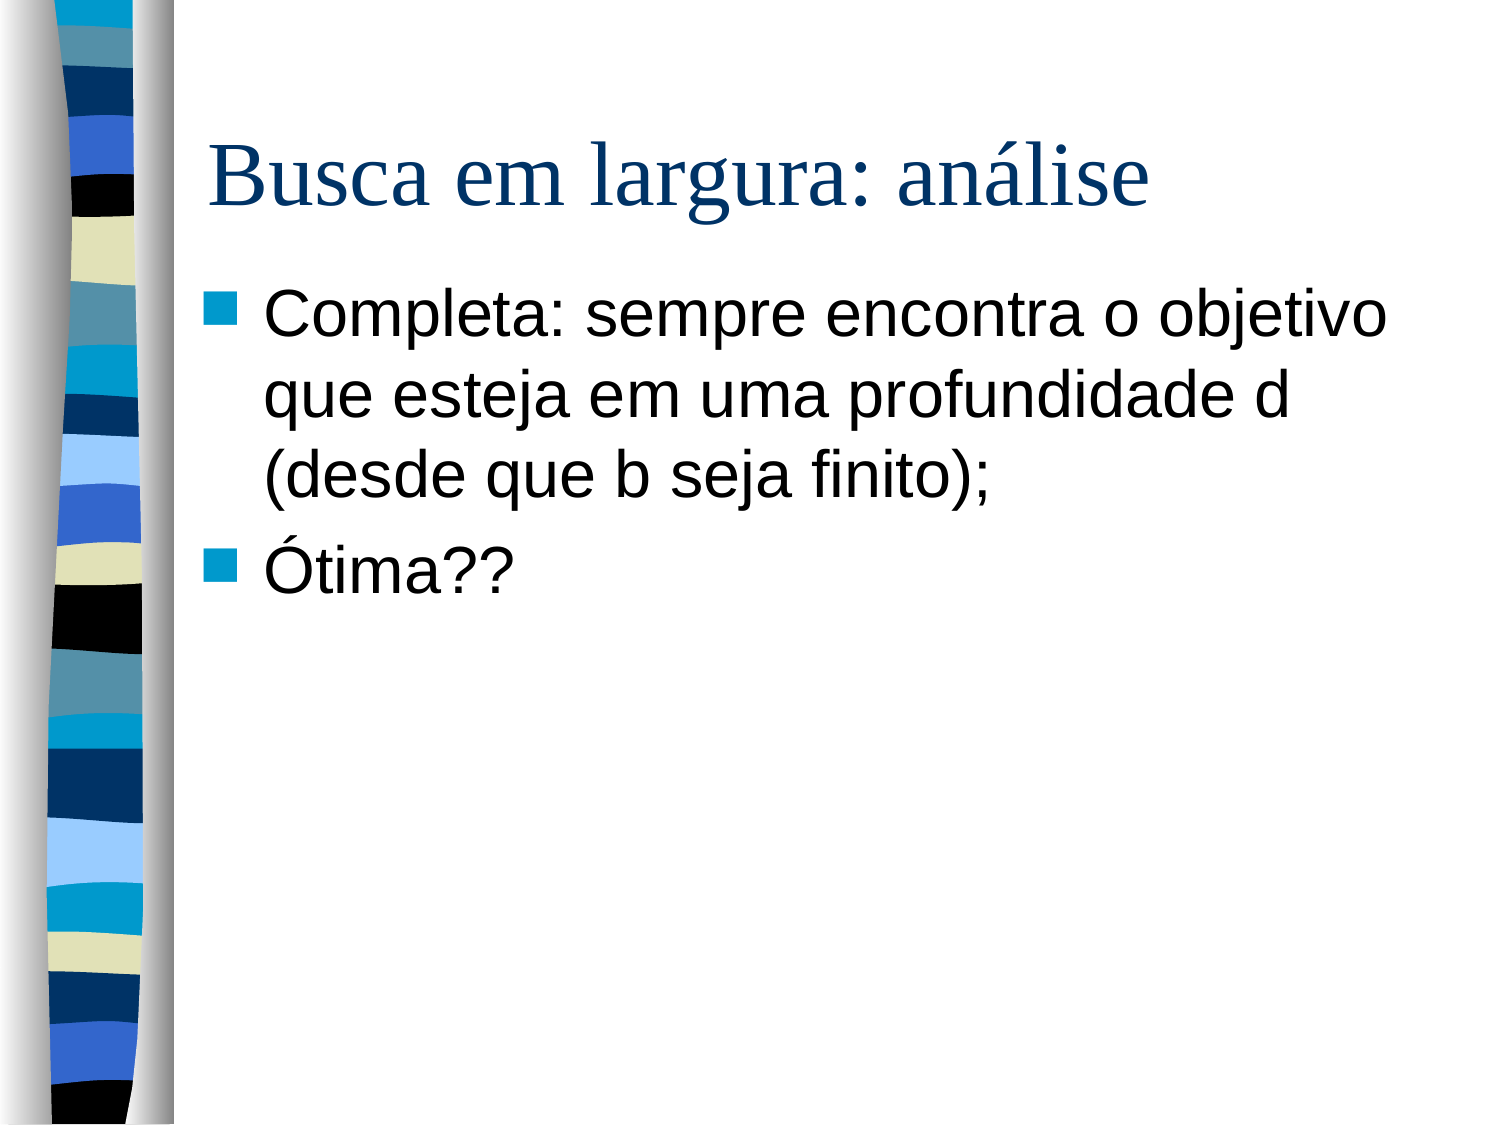

# Busca em largura: análise
Completa: sempre encontra o objetivo que esteja em uma profundidade d (desde que b seja finito);
Ótima??